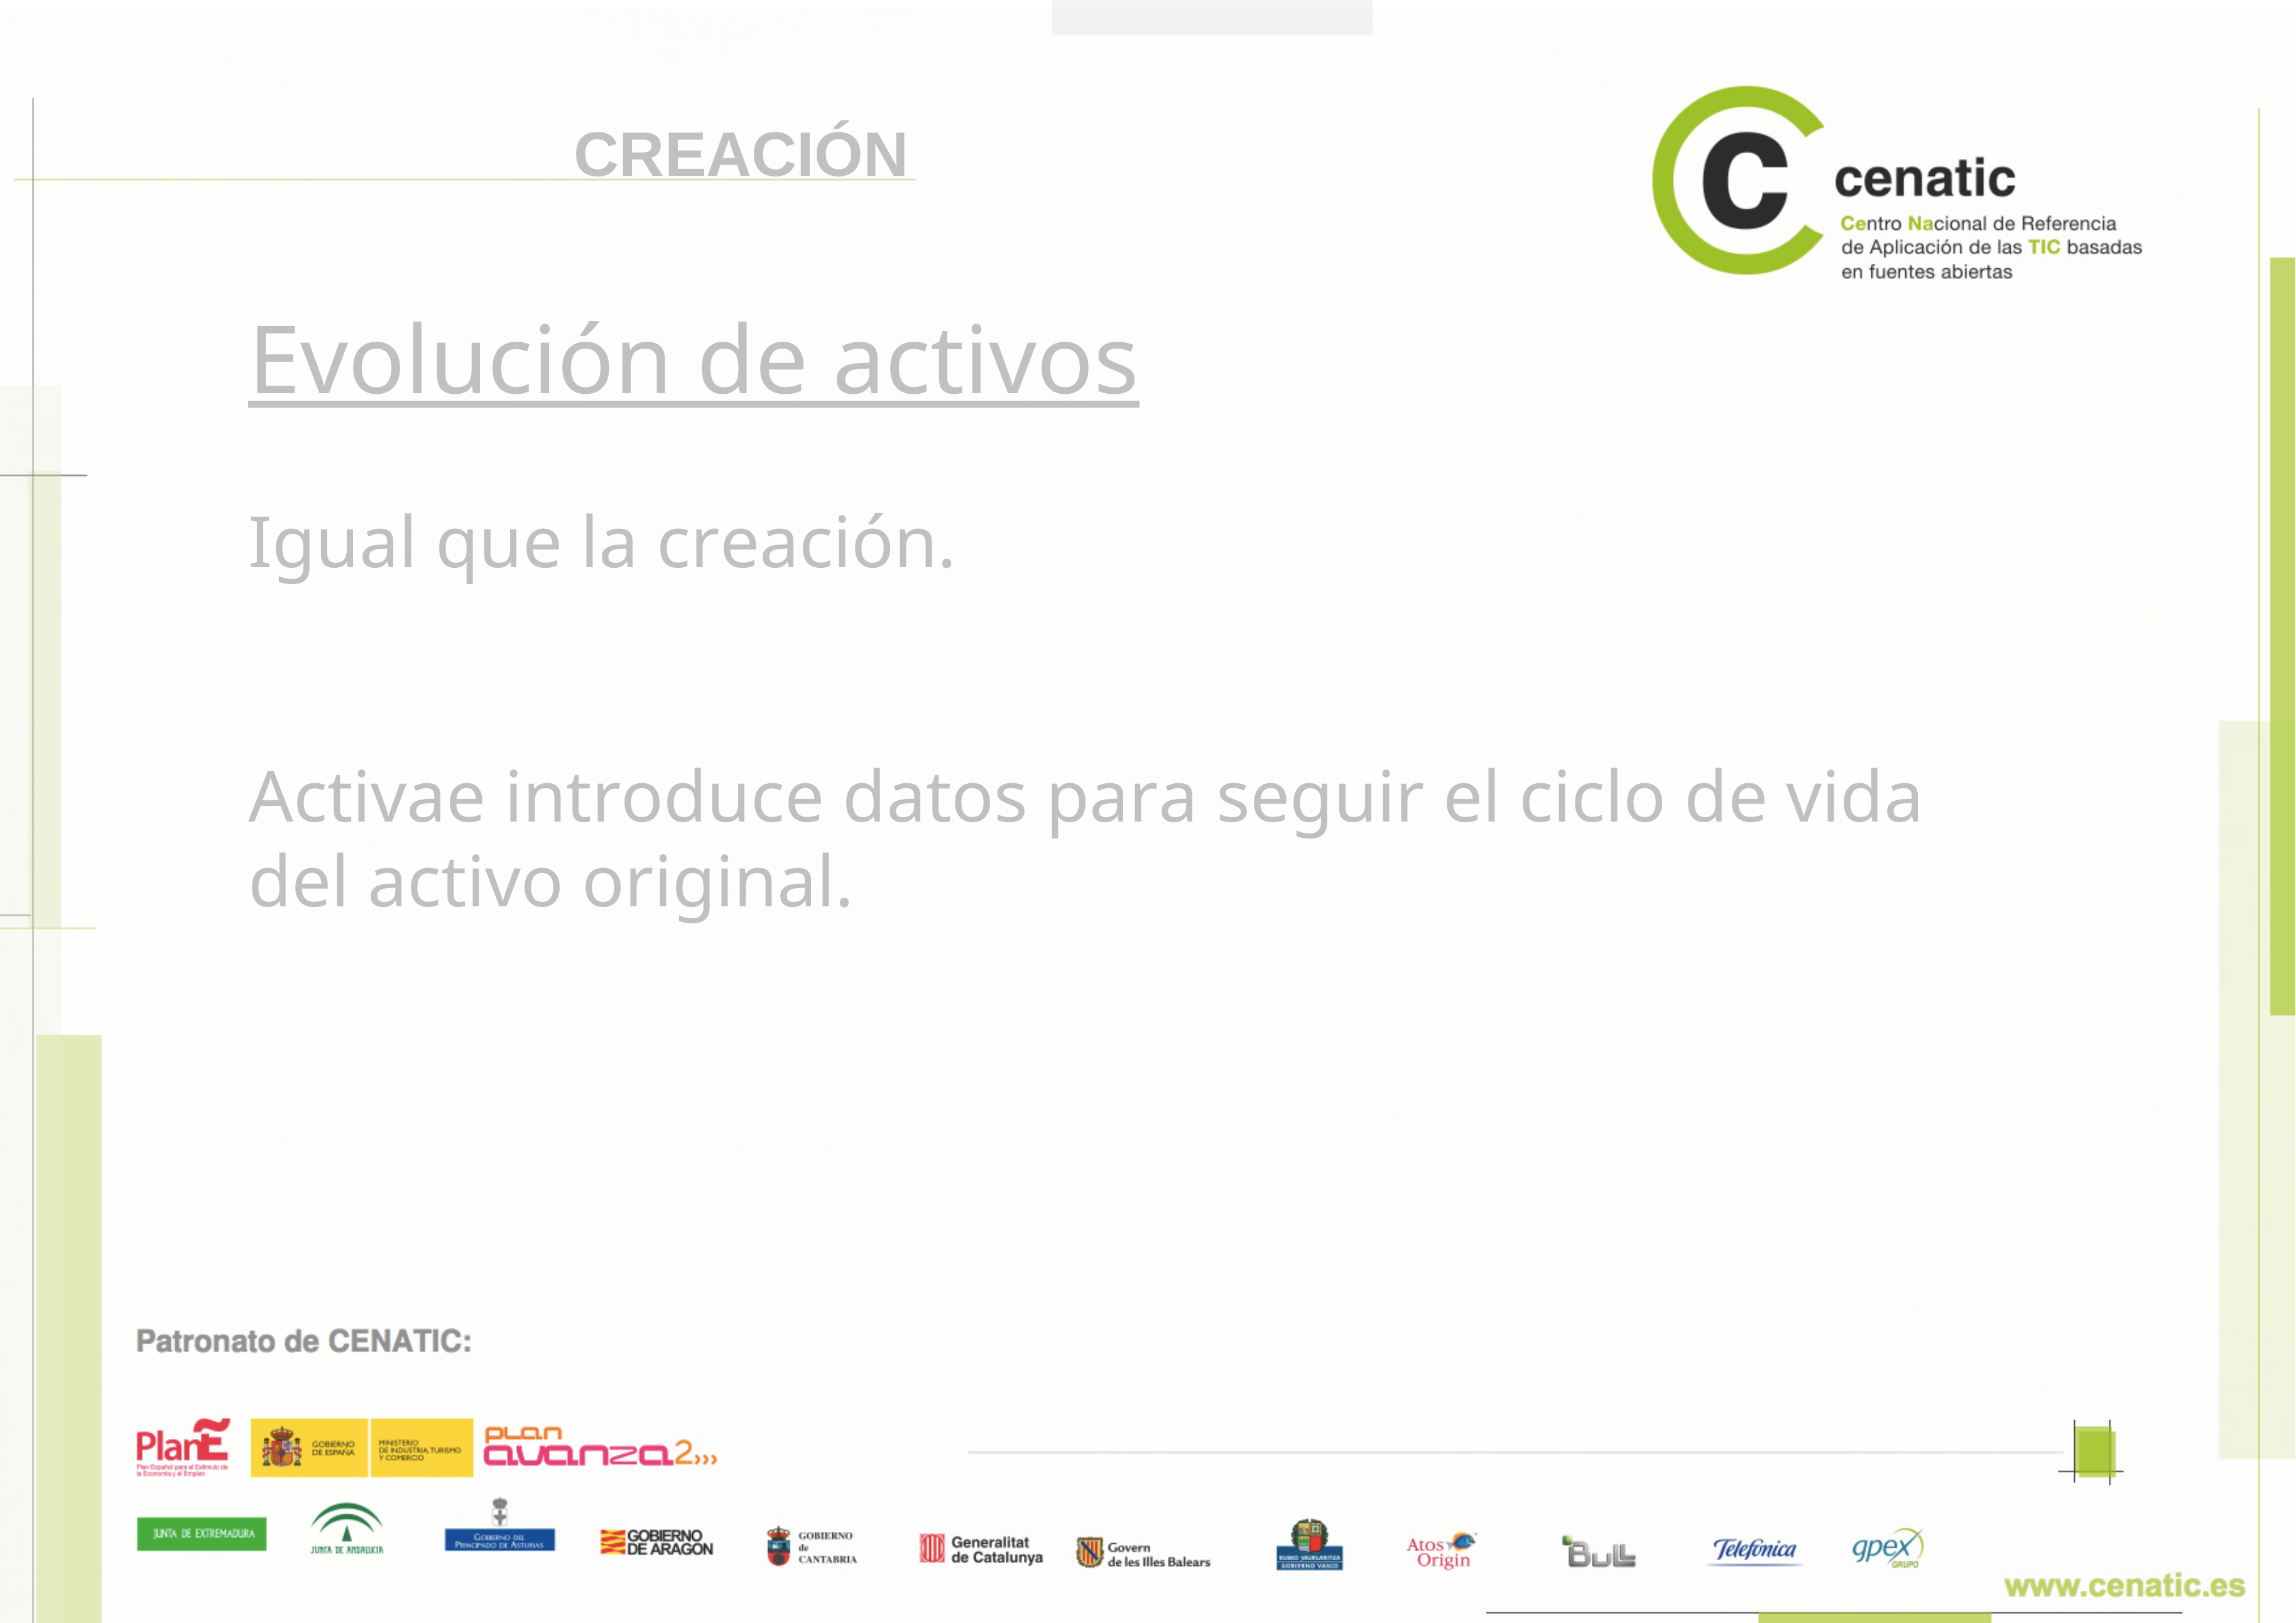

CREACIÓN
Evolución de activos
Igual que la creación.
Activae introduce datos para seguir el ciclo de vida del activo original.